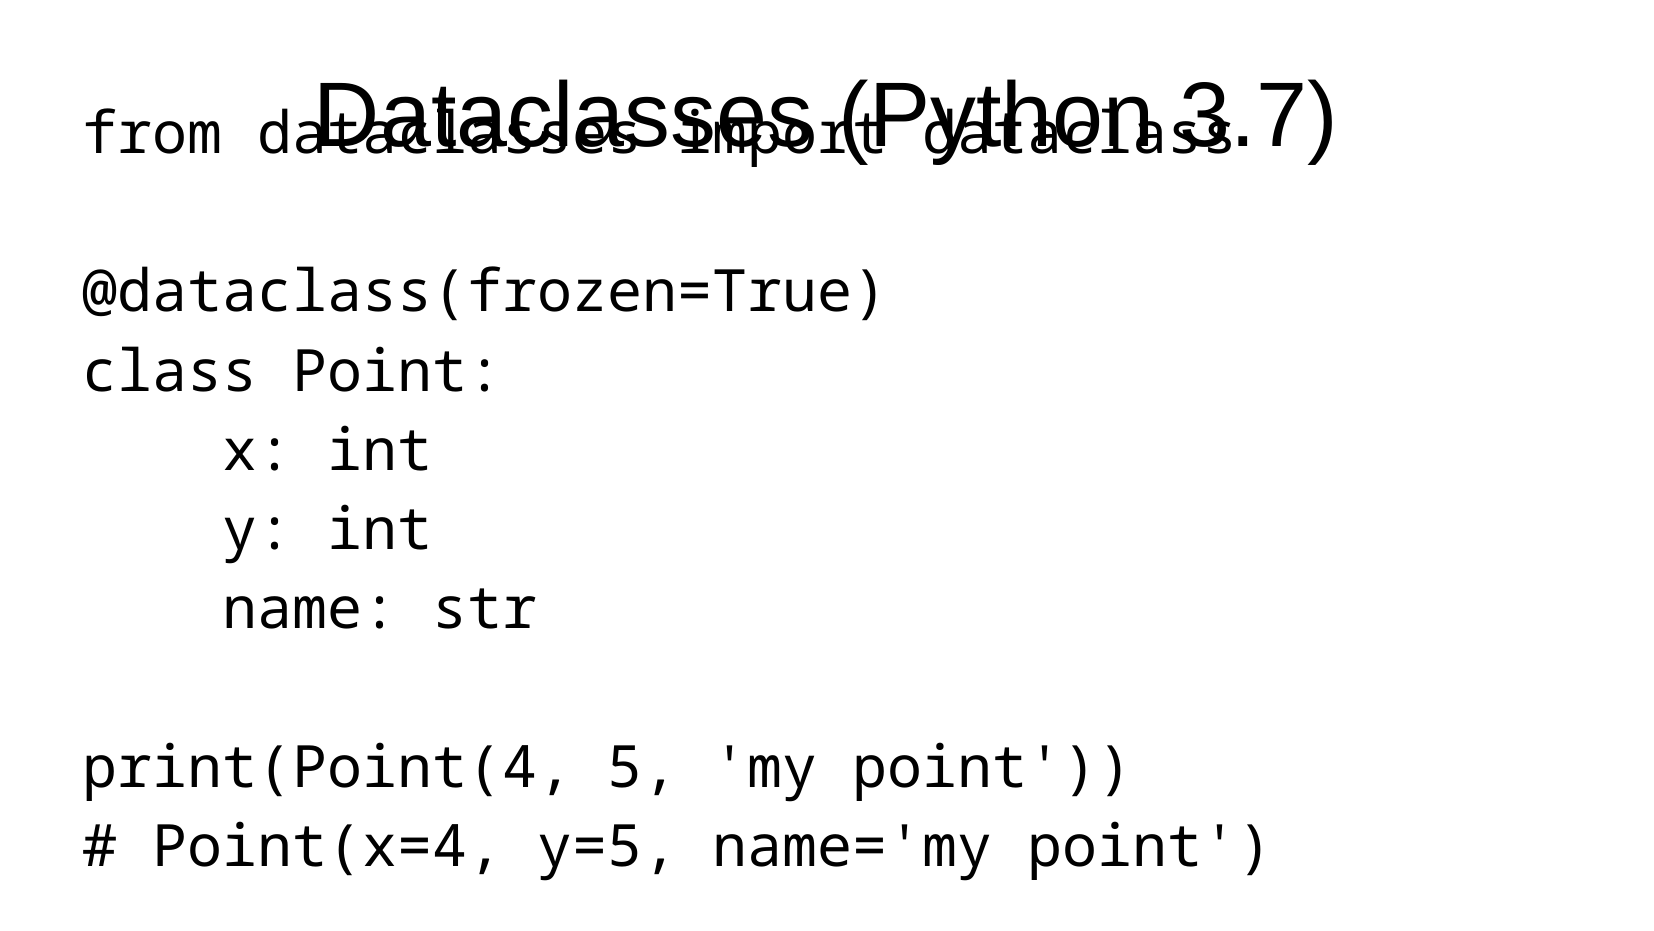

# Dataclasses (Python 3.7)
from dataclasses import dataclass
@dataclass(frozen=True)
class Point:
 x: int
 y: int
 name: str
print(Point(4, 5, 'my point'))
# Point(x=4, y=5, name='my point')